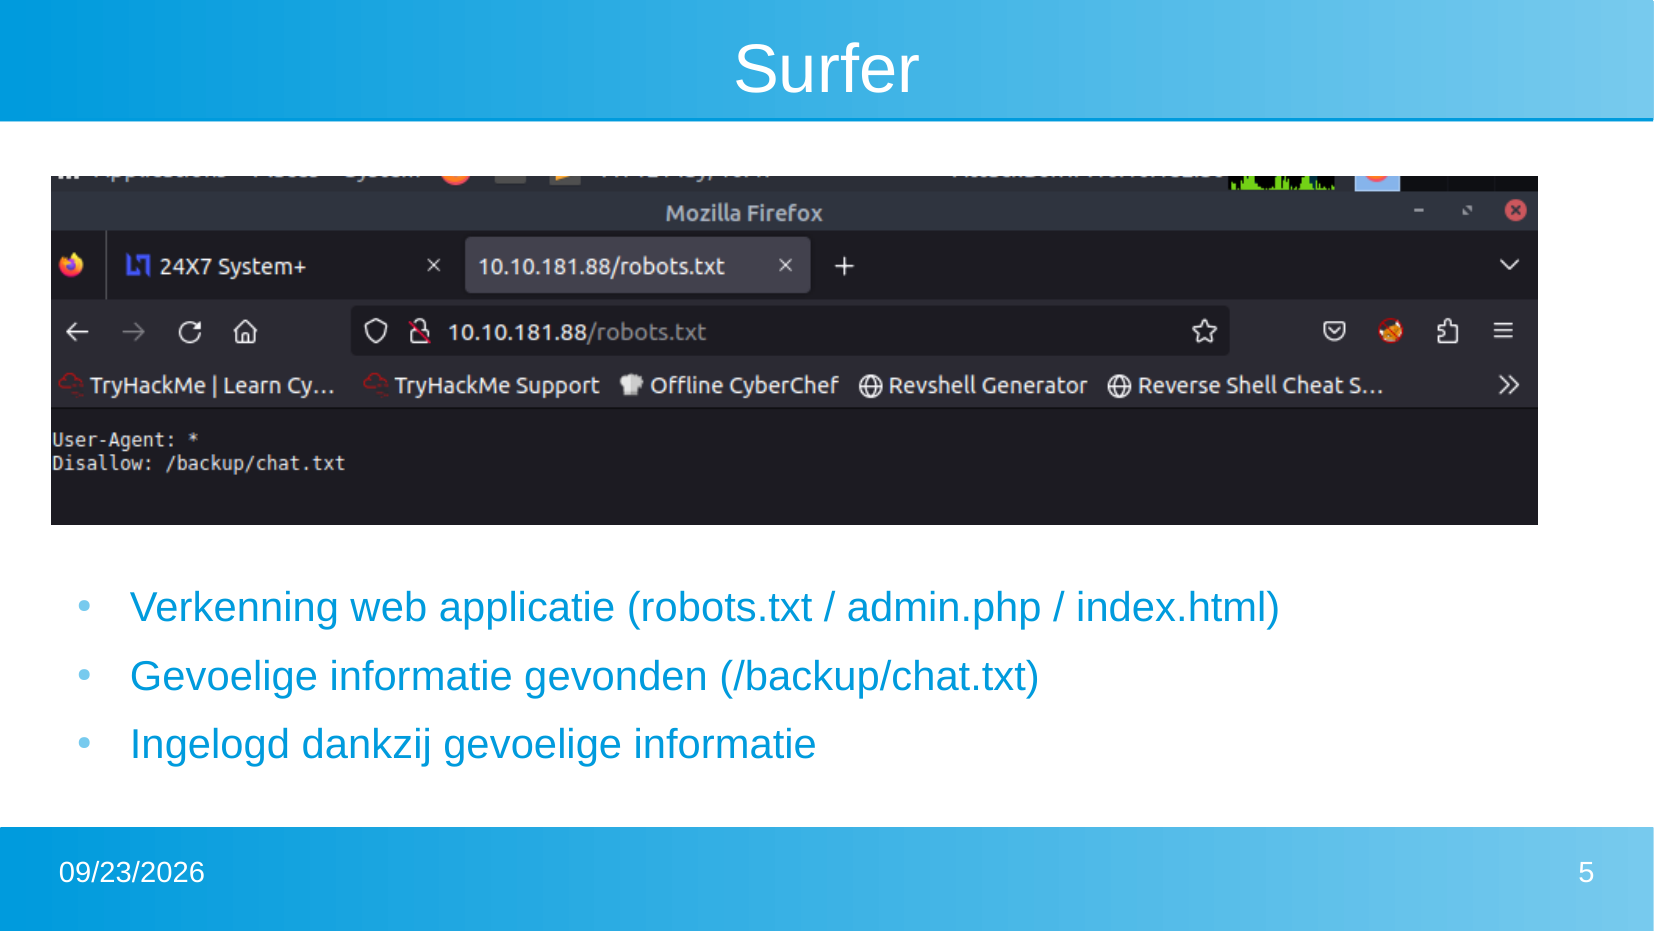

# Surfer
Verkenning web applicatie (robots.txt / admin.php / index.html)
Gevoelige informatie gevonden (/backup/chat.txt)
Ingelogd dankzij gevoelige informatie
5